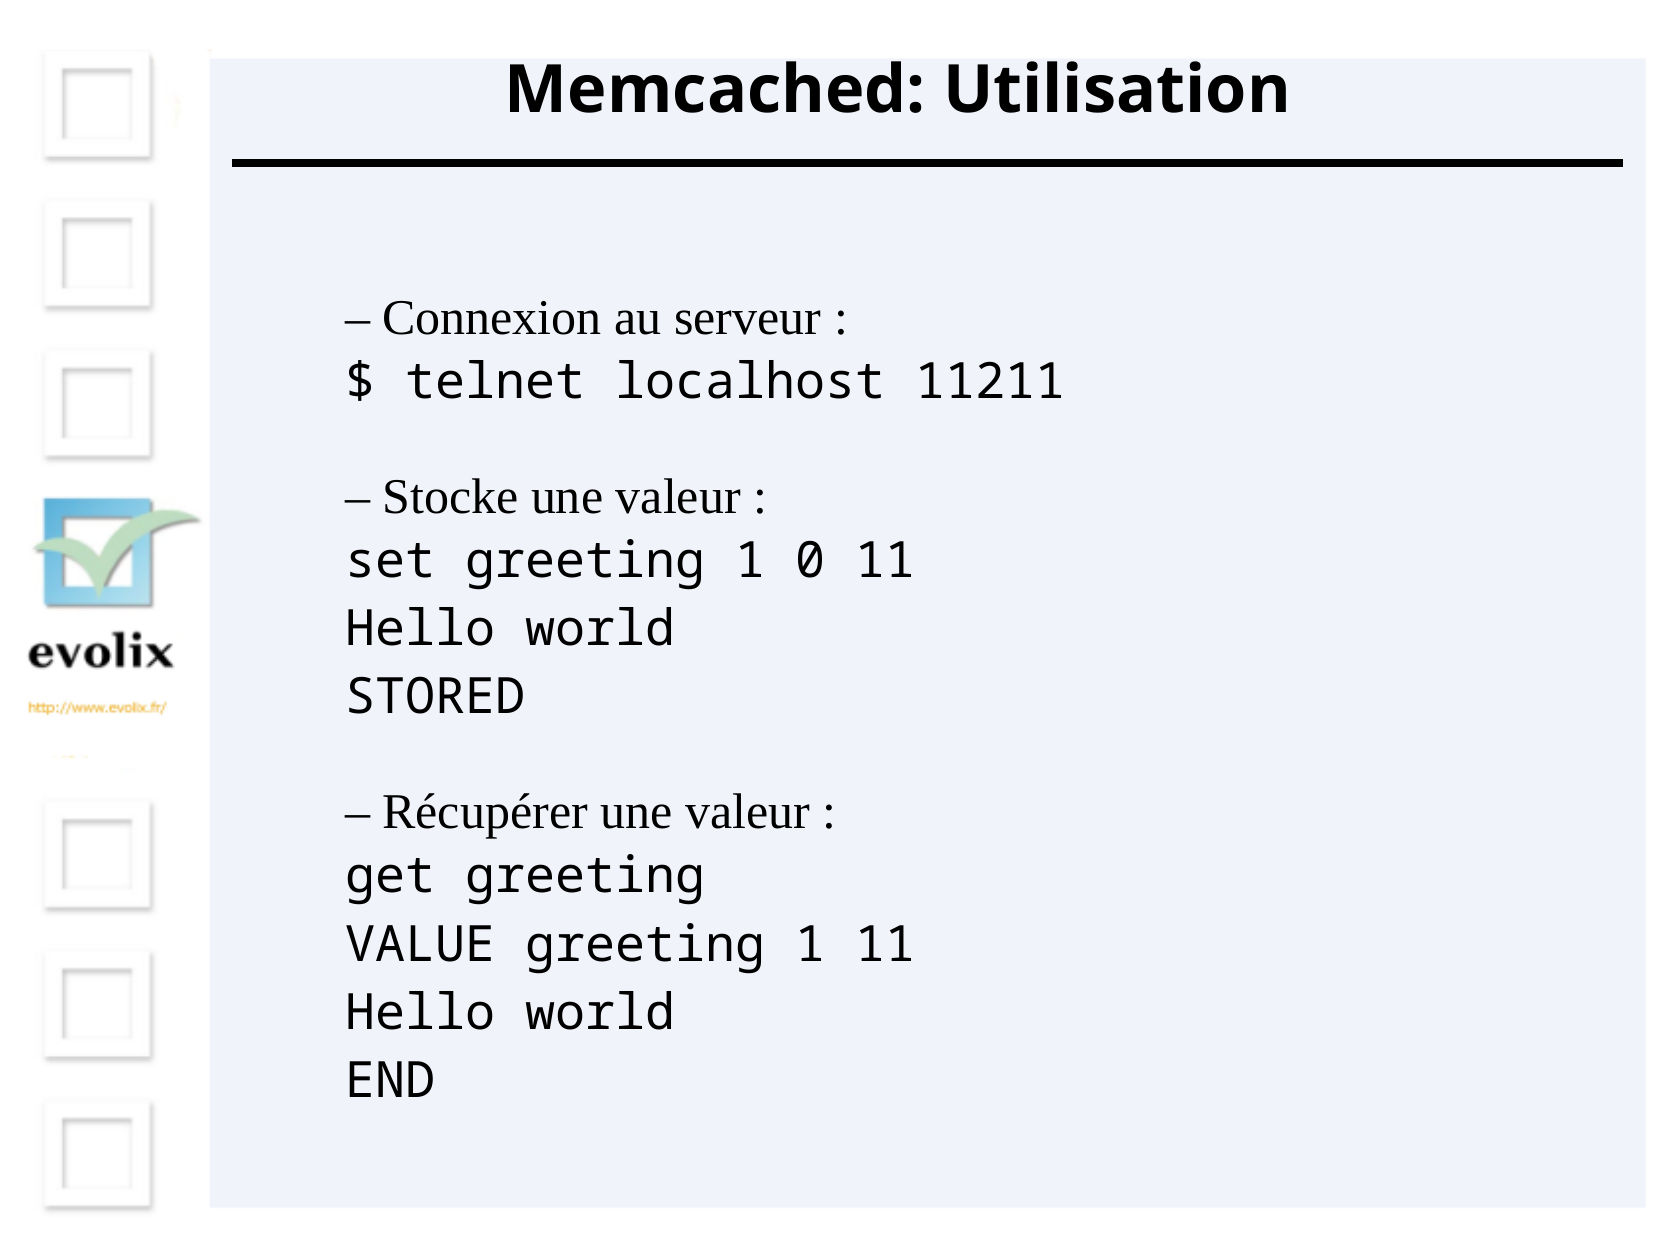

# Memcached: Utilisation
– Connexion au serveur :
$ telnet localhost 11211
– Stocke une valeur :
set greeting 1 0 11
Hello world
STORED
– Récupérer une valeur :
get greeting
VALUE greeting 1 11
Hello world
END